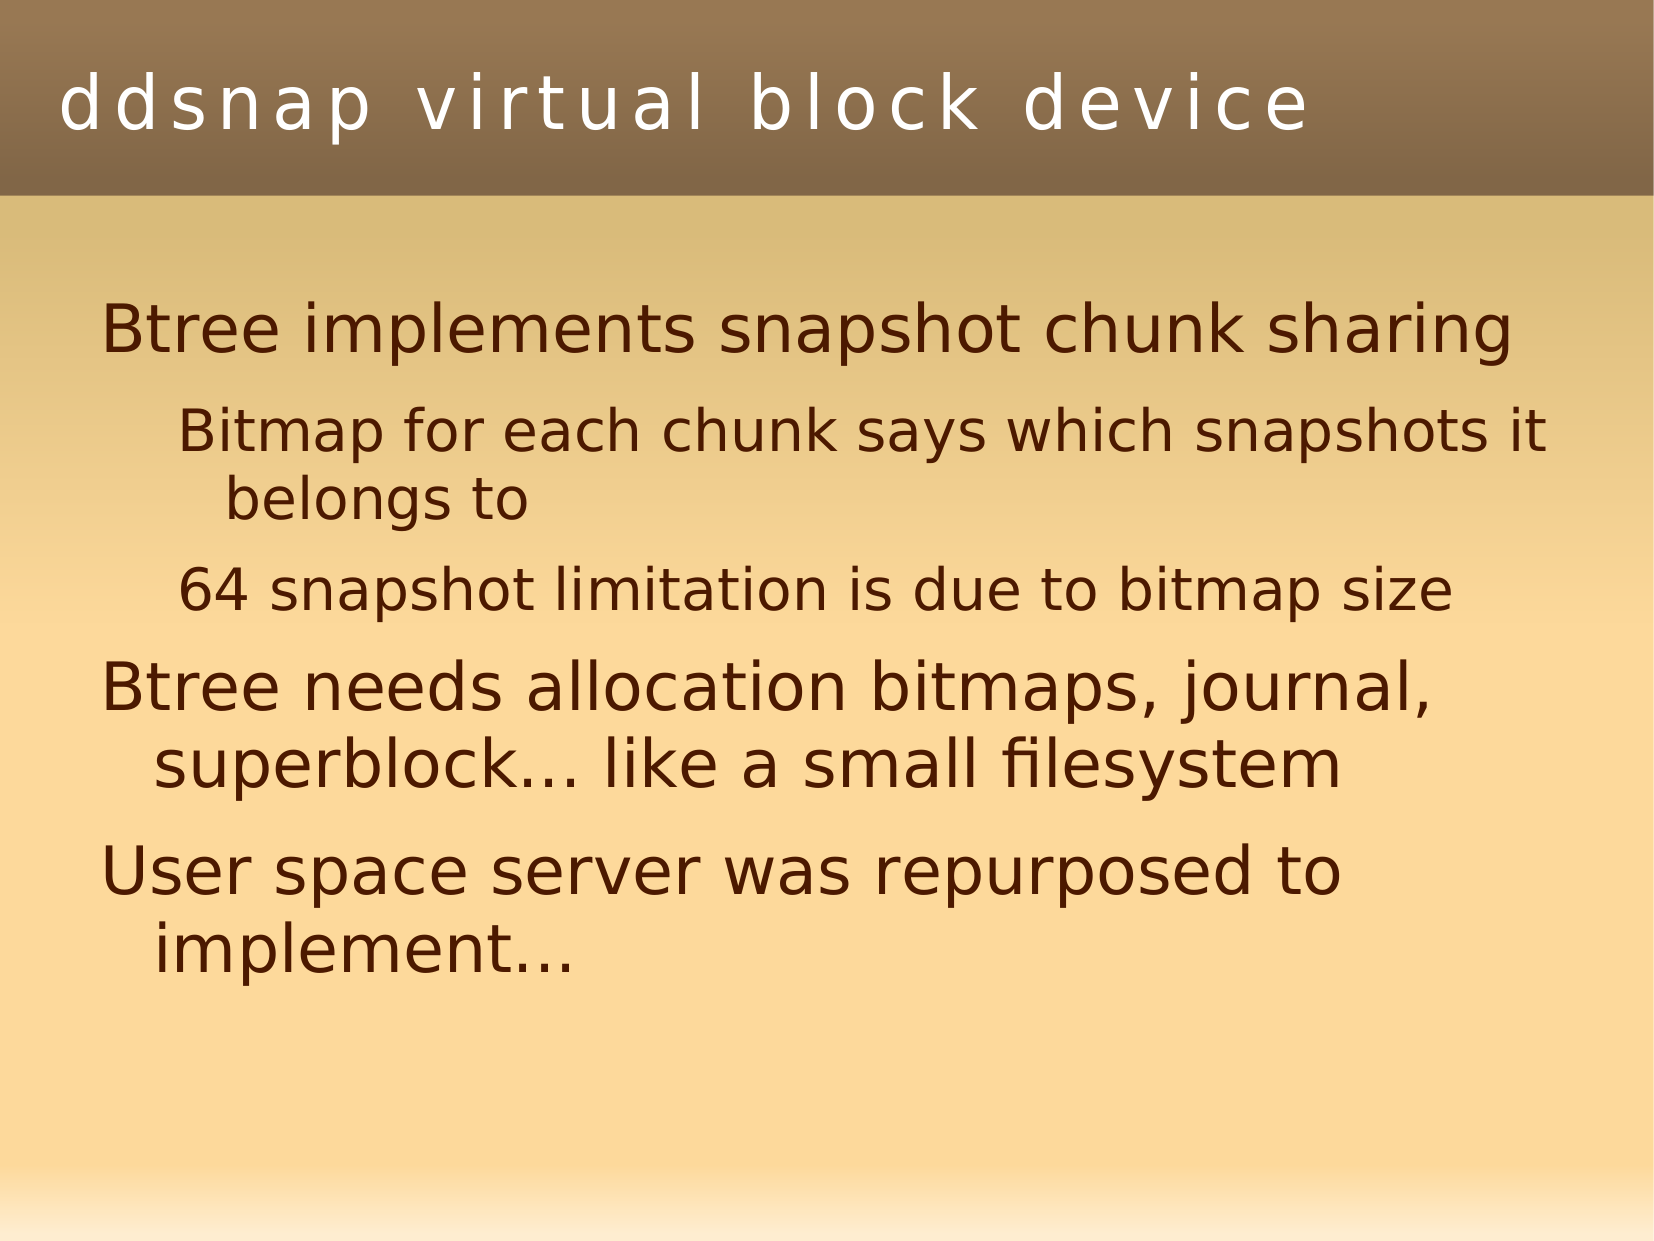

# ddsnap virtual block device
Btree implements snapshot chunk sharing
Bitmap for each chunk says which snapshots it belongs to
64 snapshot limitation is due to bitmap size
Btree needs allocation bitmaps, journal, superblock... like a small filesystem
User space server was repurposed to implement...